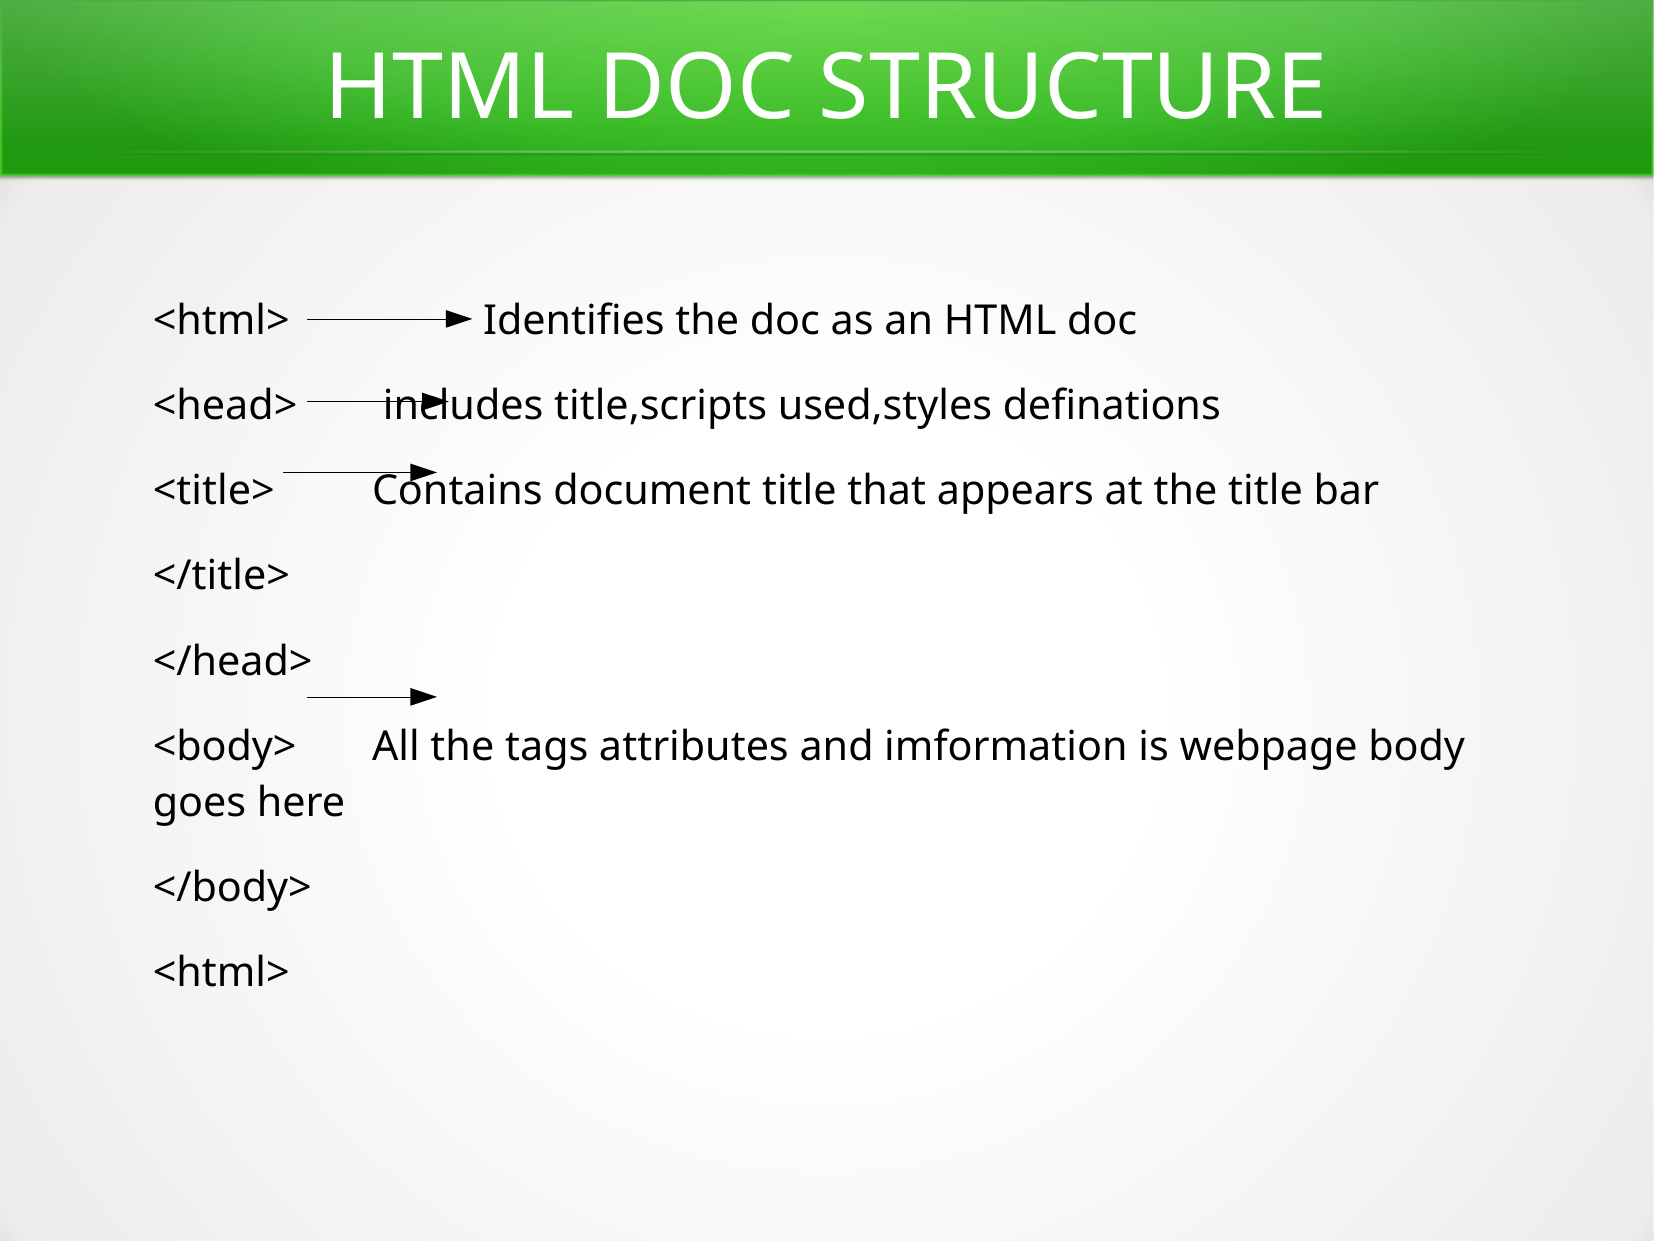

# HTML DOC STRUCTURE
<html> Identifies the doc as an HTML doc
<head>			 includes title,scripts used,styles definations
<title>			Contains document title that appears at the title bar
</title>
</head>
<body>			All the tags attributes and imformation is webpage body 					goes here
</body>
<html>